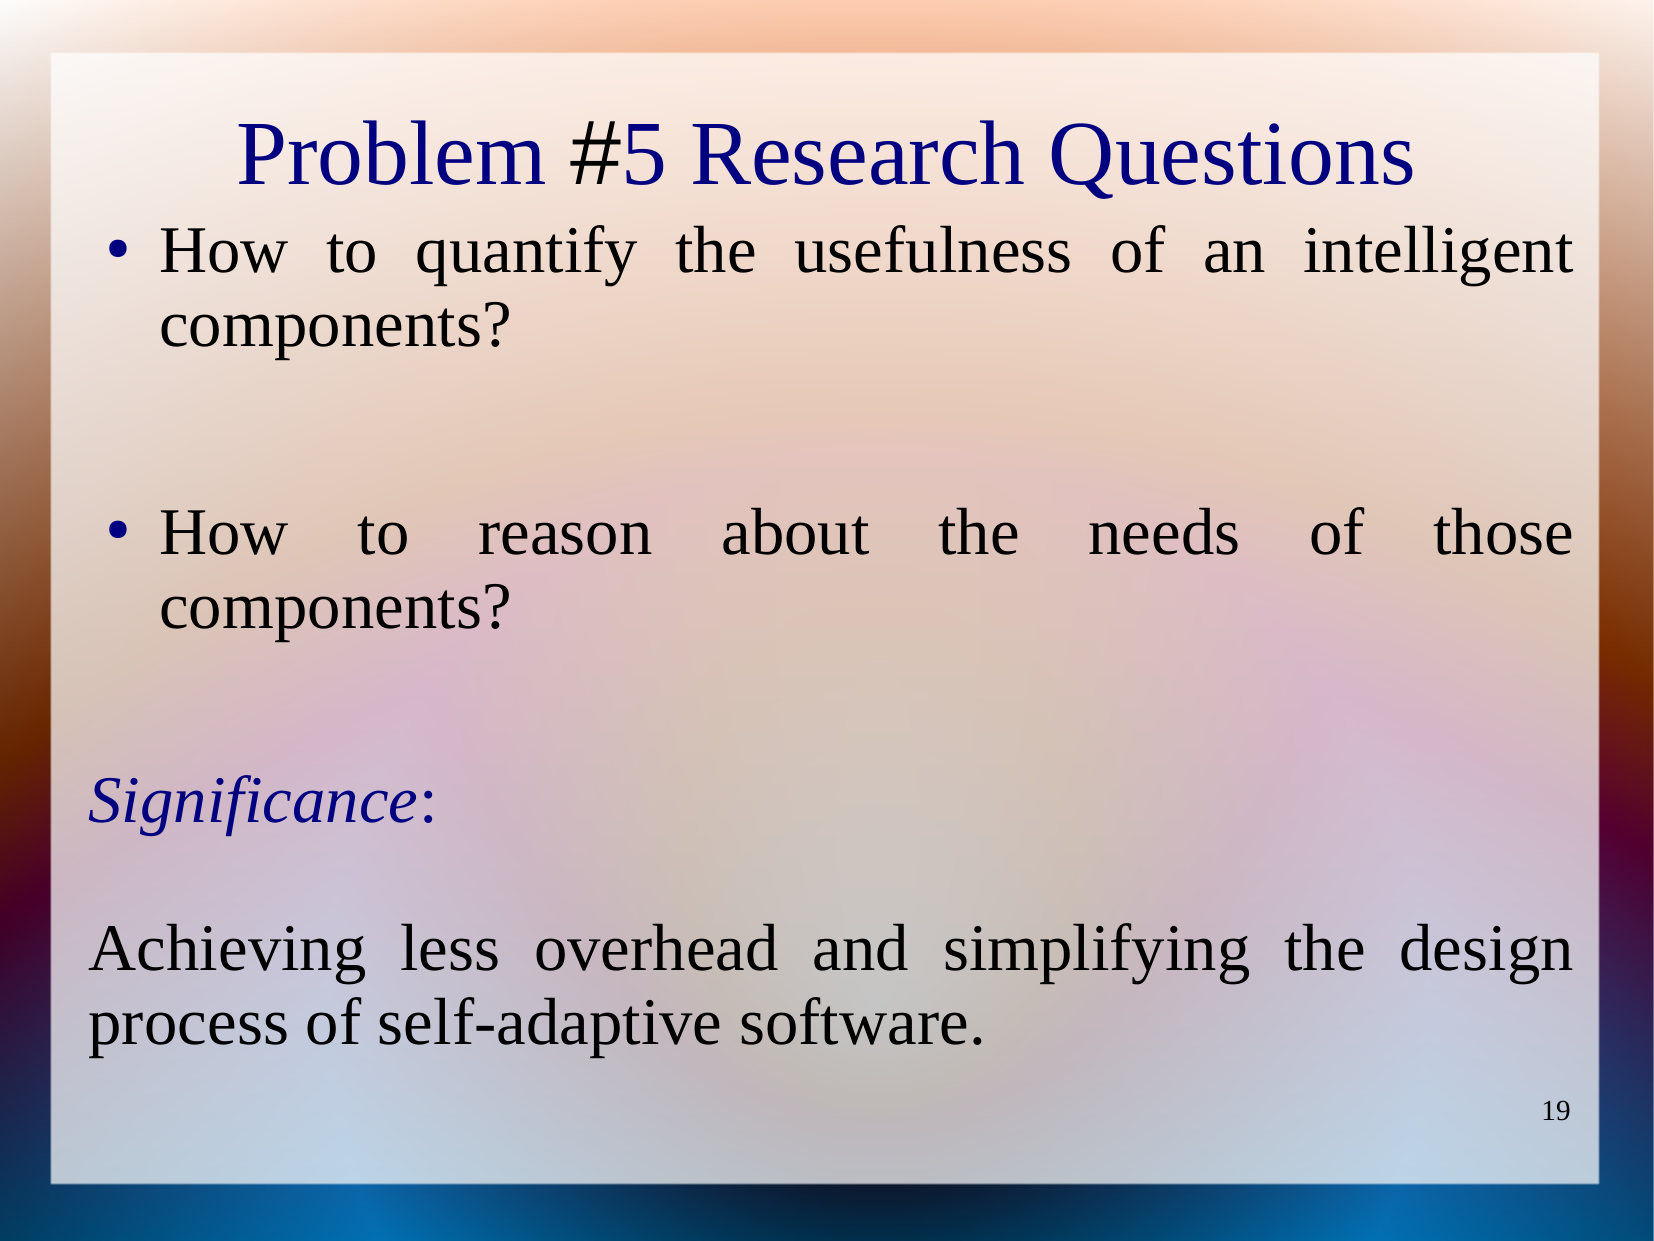

# Problem #5 Research Questions
How to quantify the usefulness of an intelligent components?
How to reason about the needs of those components?
Significance:
Achieving less overhead and simplifying the design process of self-adaptive software.
19